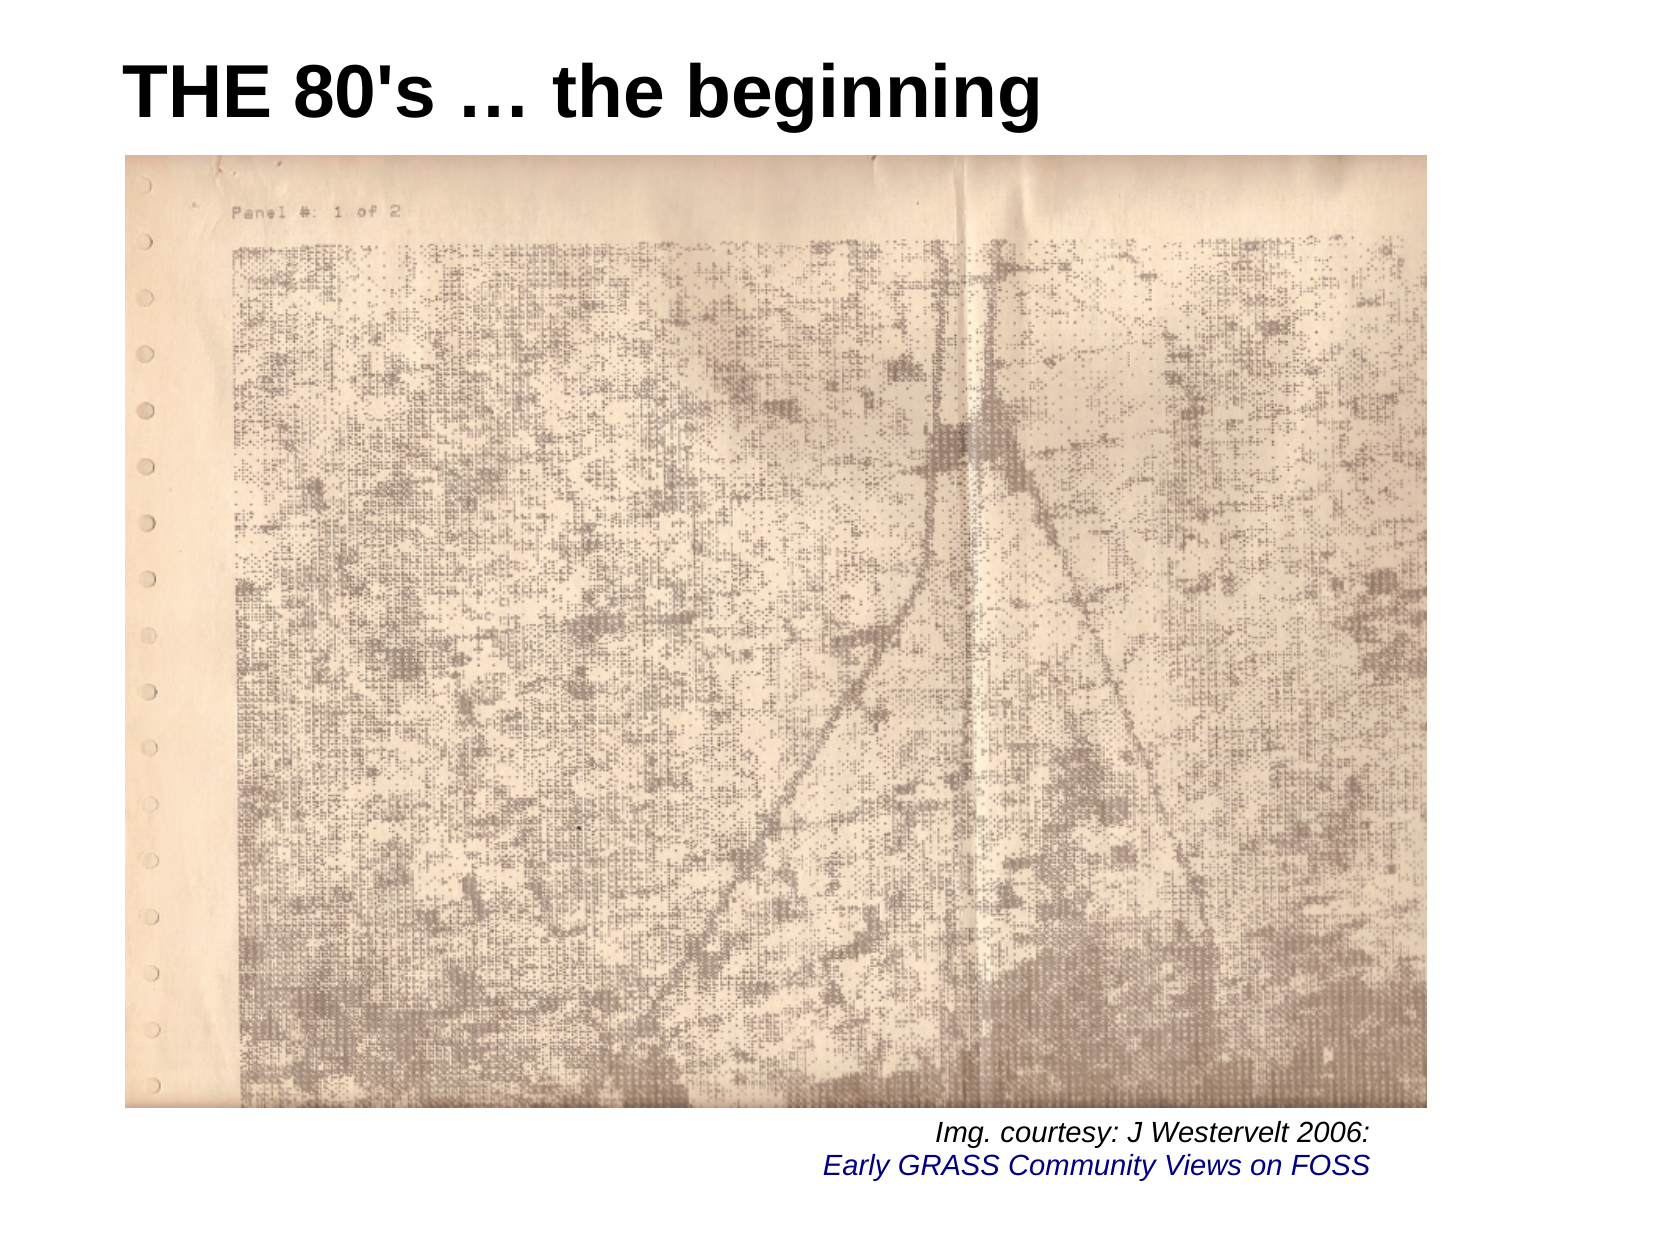

THE 80's … the beginning
Img. courtesy: J Westervelt 2006:
Early GRASS Community Views on FOSS